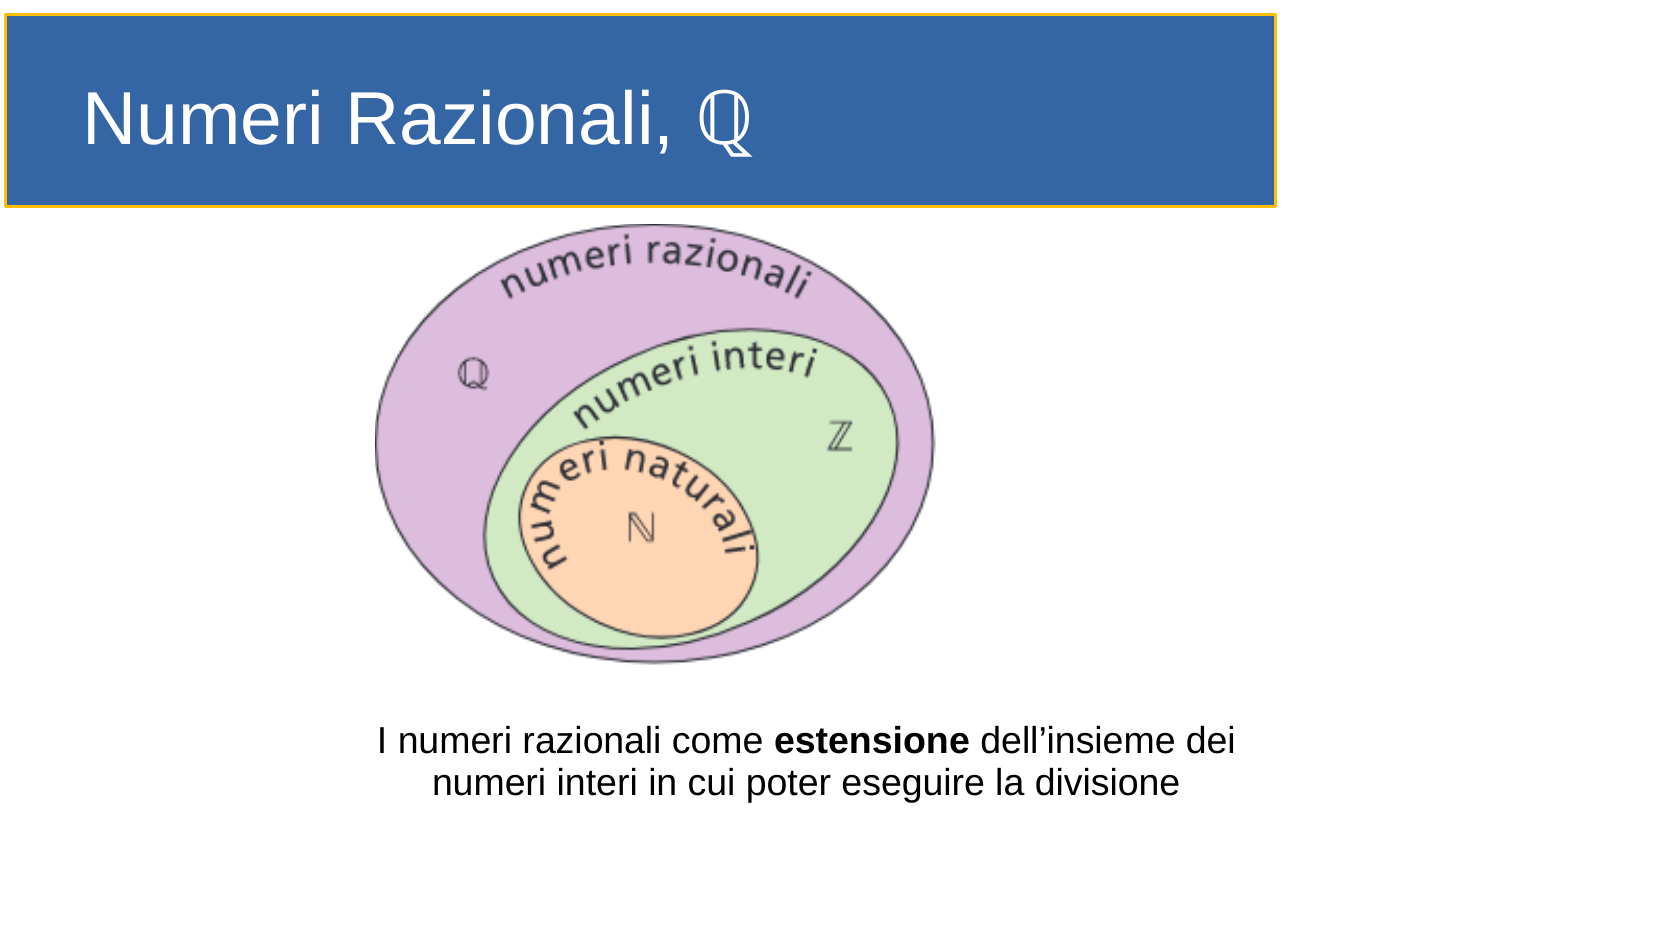

# Numeri Razionali, ℚ
I numeri razionali come estensione dell’insieme dei numeri interi in cui poter eseguire la divisione